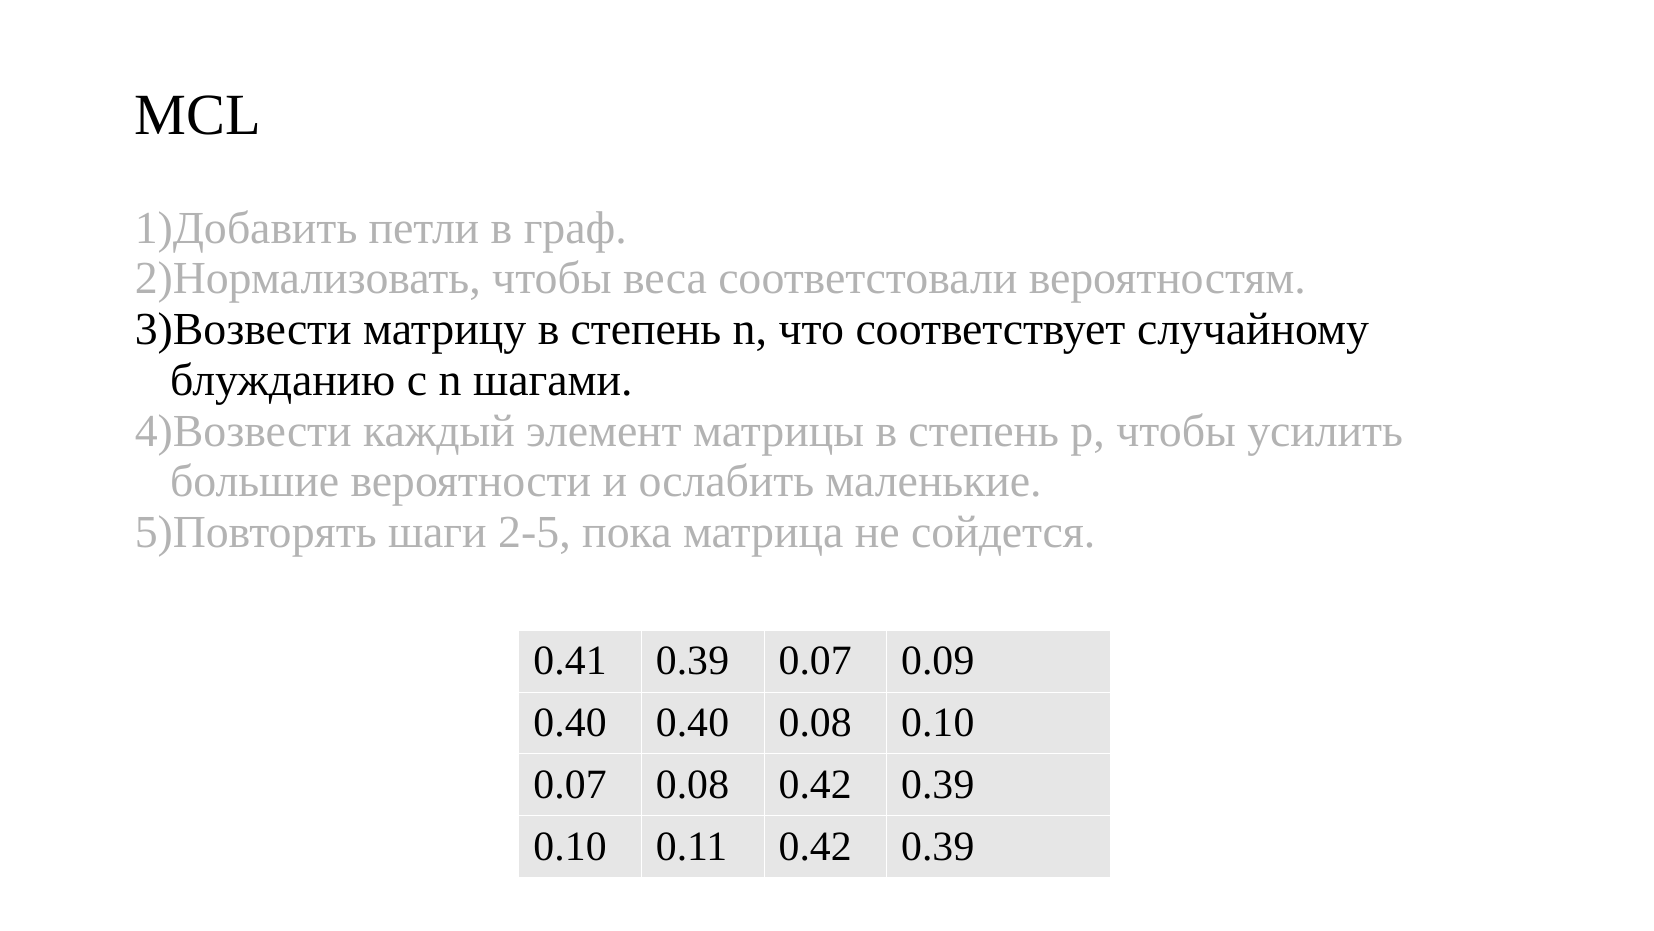

MCL
Добавить петли в граф.
Нормализовать, чтобы веса соответстовали вероятностям.
Возвести матрицу в степень n, что соответствует случайному блужданию с n шагами.
Возвести каждый элемент матрицы в степень p, чтобы усилить большие вероятности и ослабить маленькие.
Повторять шаги 2-5, пока матрица не сойдется.
| 0.41 | 0.39 | 0.07 | 0.09 |
| --- | --- | --- | --- |
| 0.40 | 0.40 | 0.08 | 0.10 |
| 0.07 | 0.08 | 0.42 | 0.39 |
| 0.10 | 0.11 | 0.42 | 0.39 |